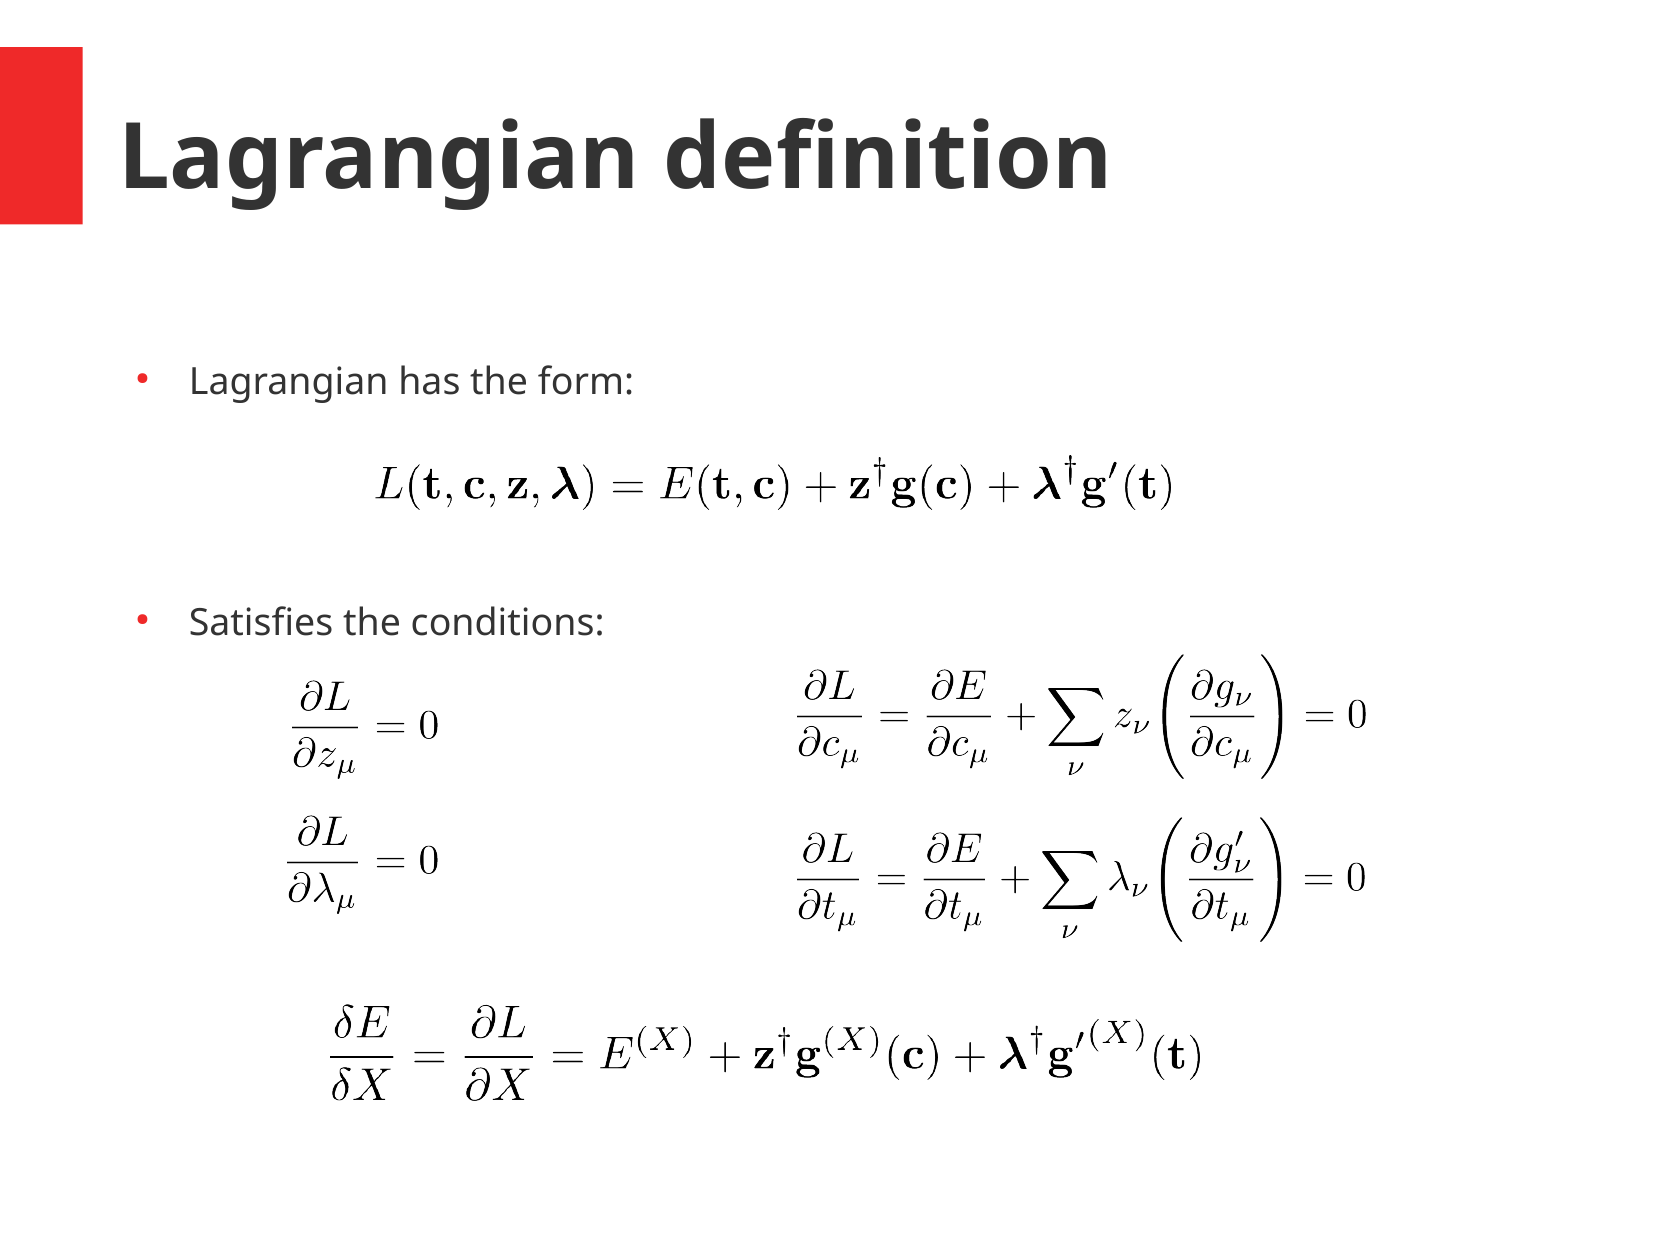

# Lagrangian definition
Lagrangian has the form:
Satisfies the conditions: